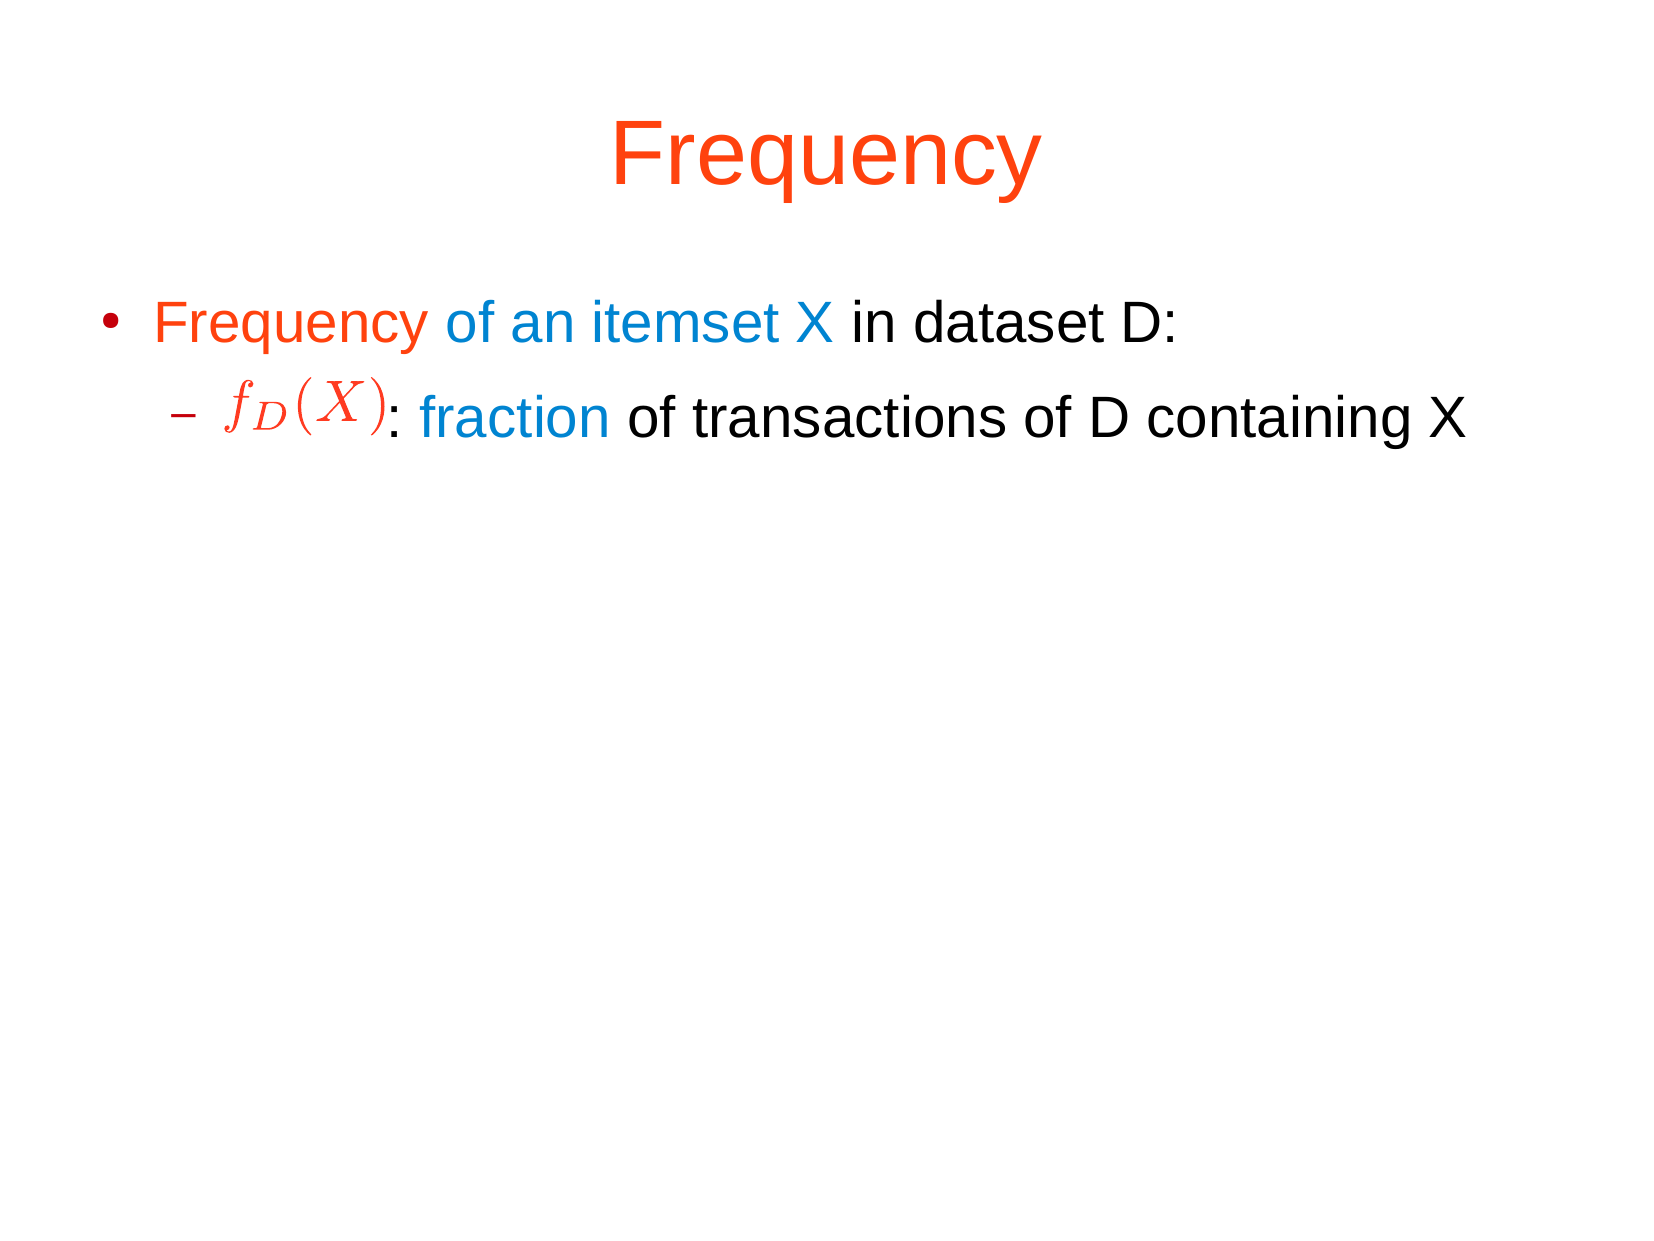

# Frequency
Frequency of an itemset X in dataset D:
 : fraction of transactions of D containing X